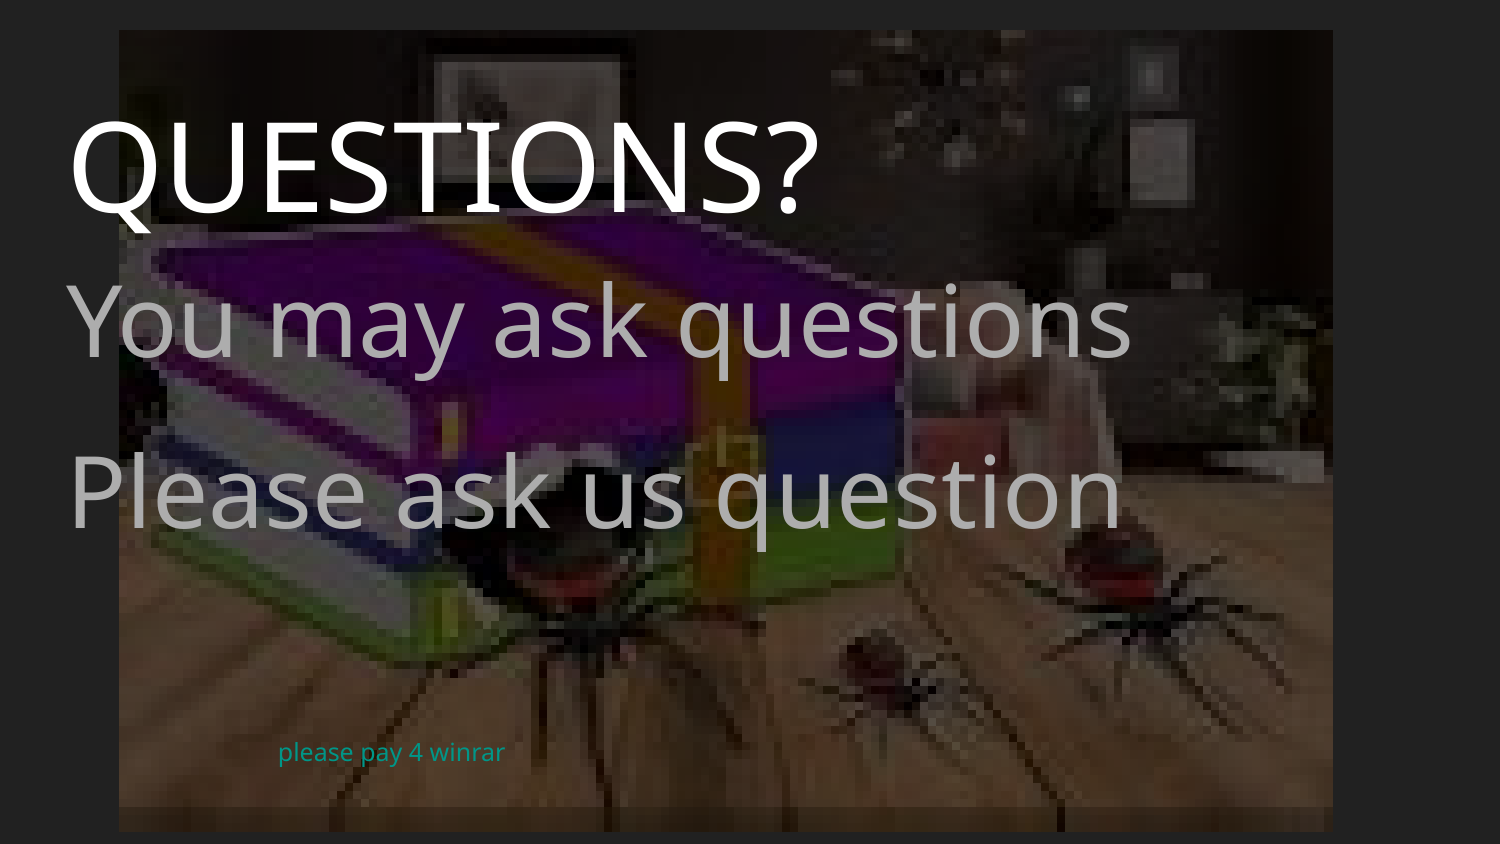

# QUESTIONS?
You may ask questions
Please ask us question
please pay 4 winrar